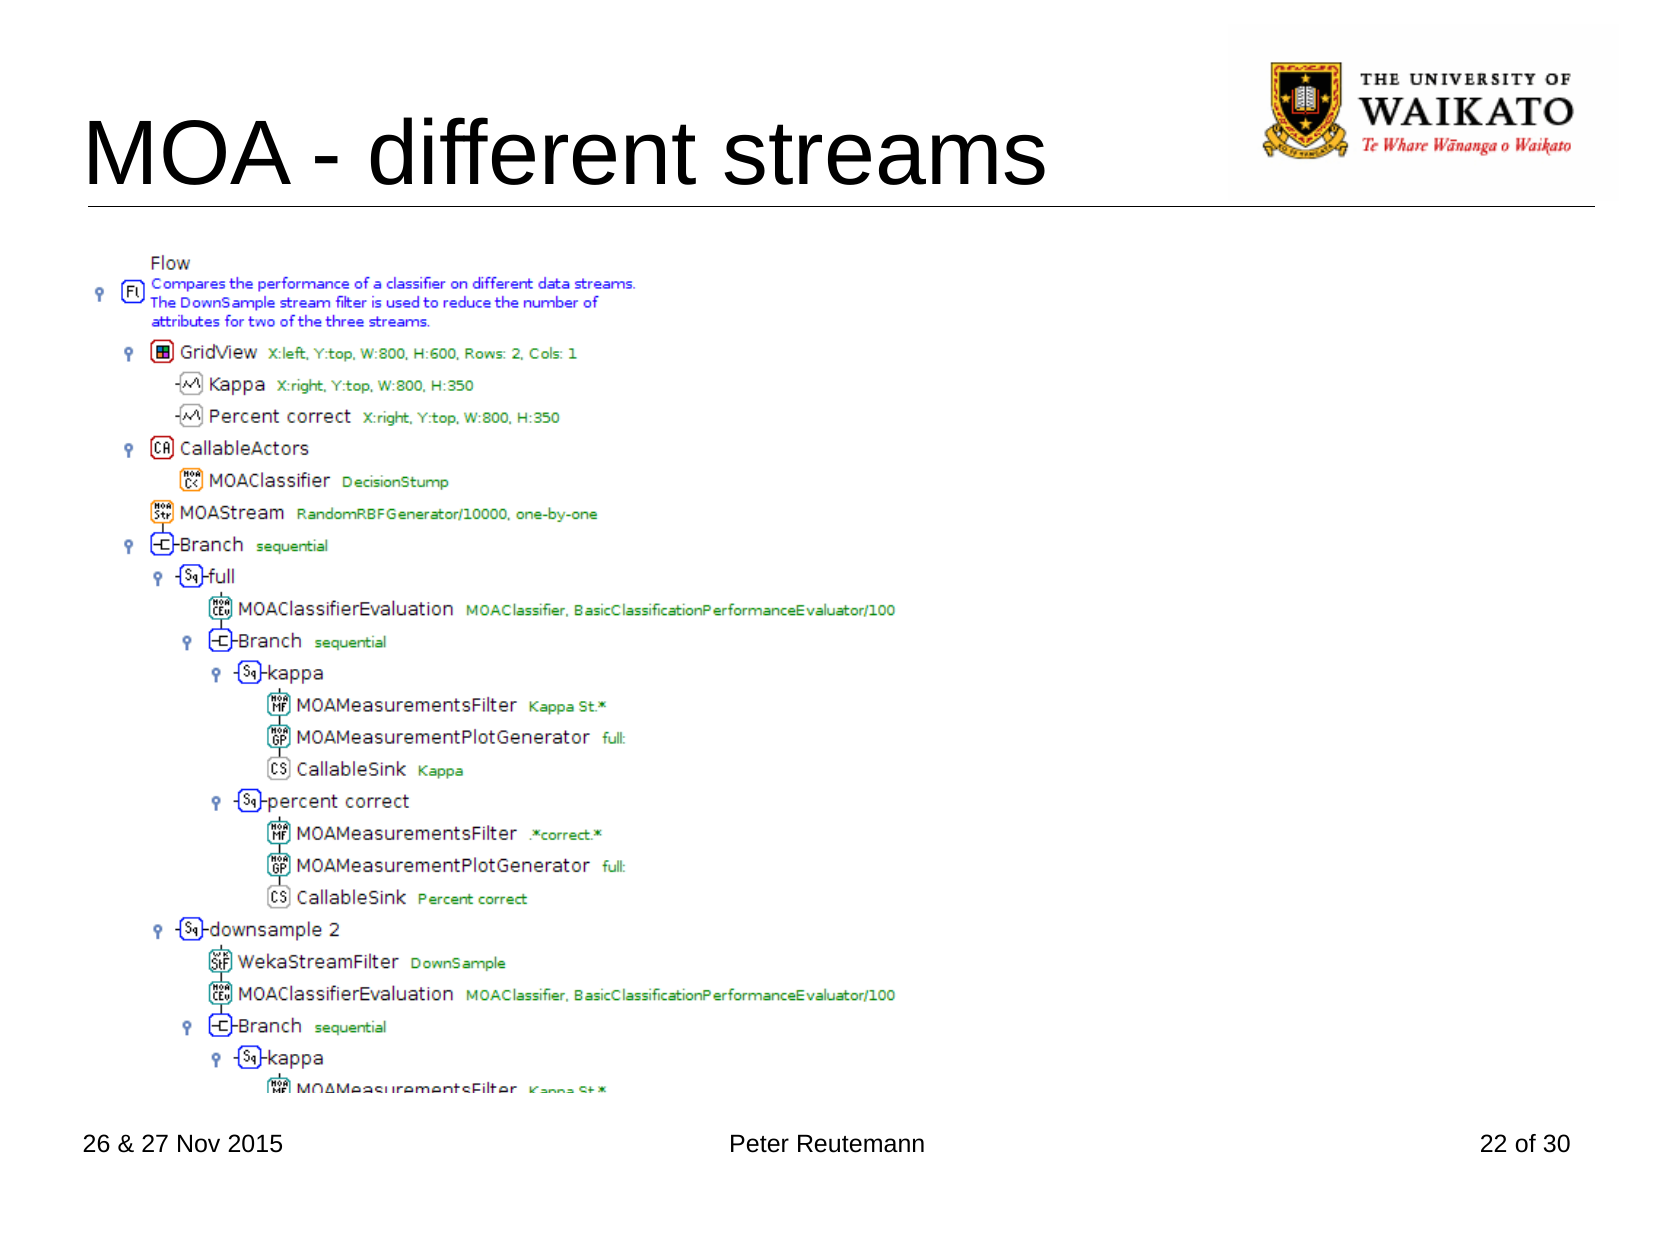

# MOA - different streams
26 & 27 Nov 2015
Peter Reutemann
22